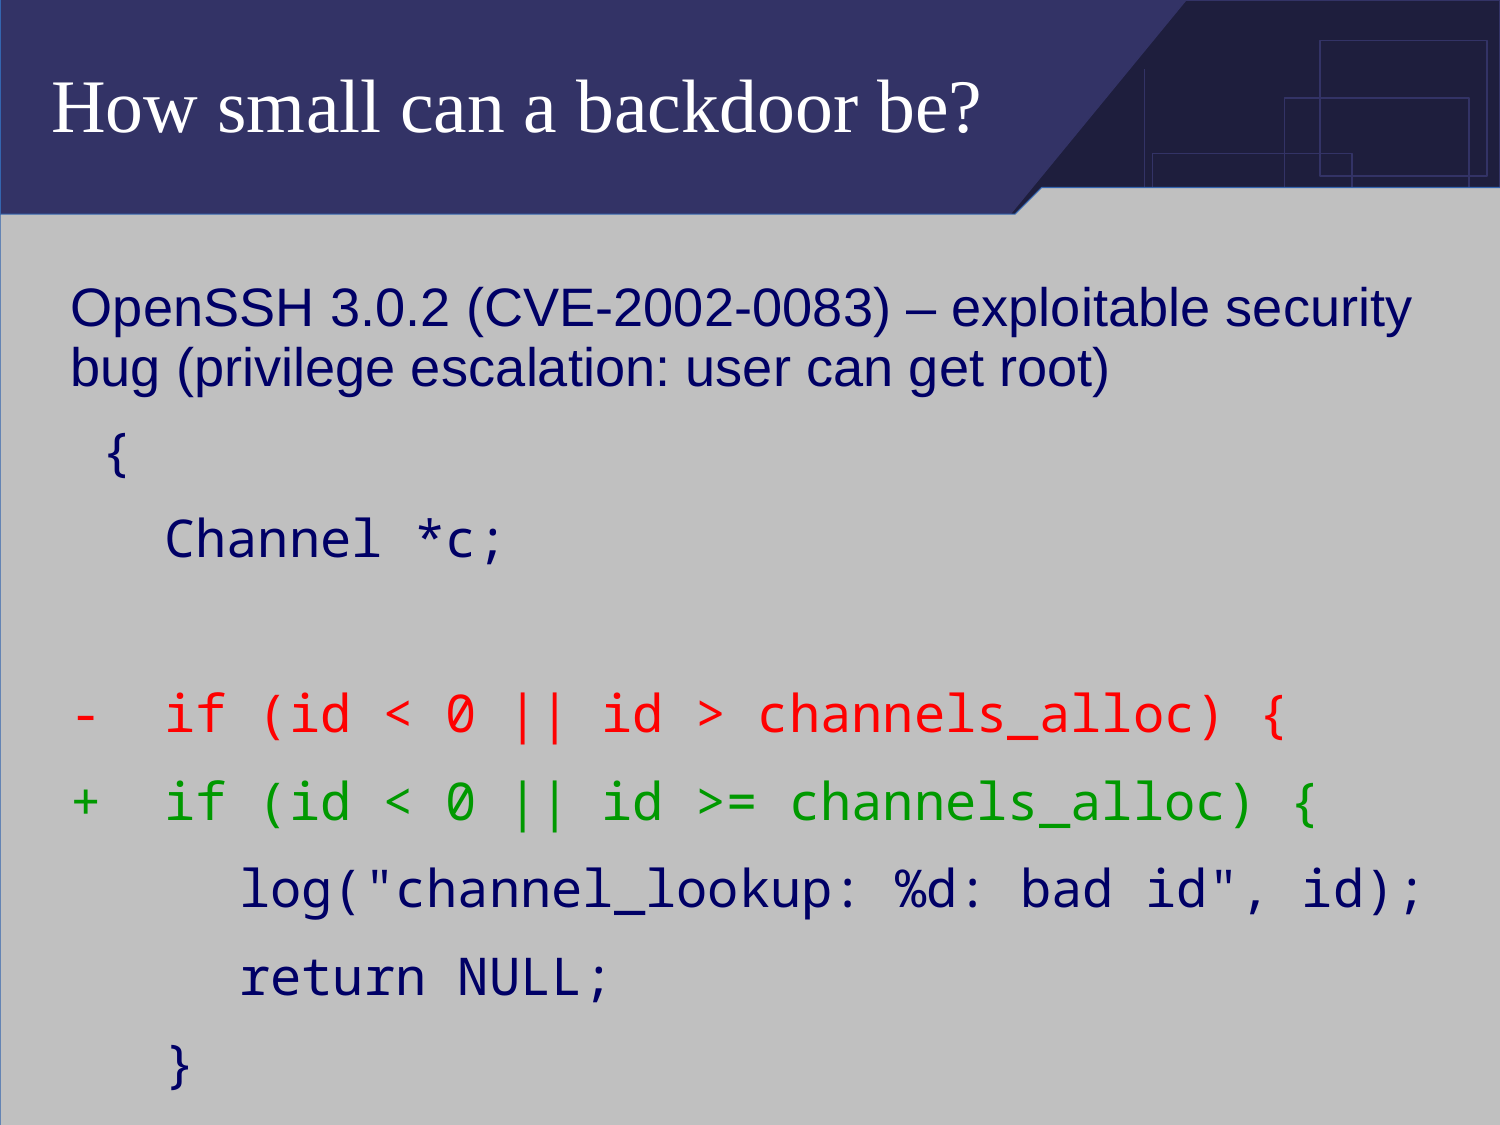

How small can a backdoor be?
OpenSSH 3.0.2 (CVE-2002-0083) – exploitable security bug (privilege escalation: user can get root)
 {
 	Channel *c;
-	if (id < 0 || id > channels_alloc) {
+	if (id < 0 || id >= channels_alloc) {
 		log("channel_lookup: %d: bad id", id);
 		return NULL;
 	}